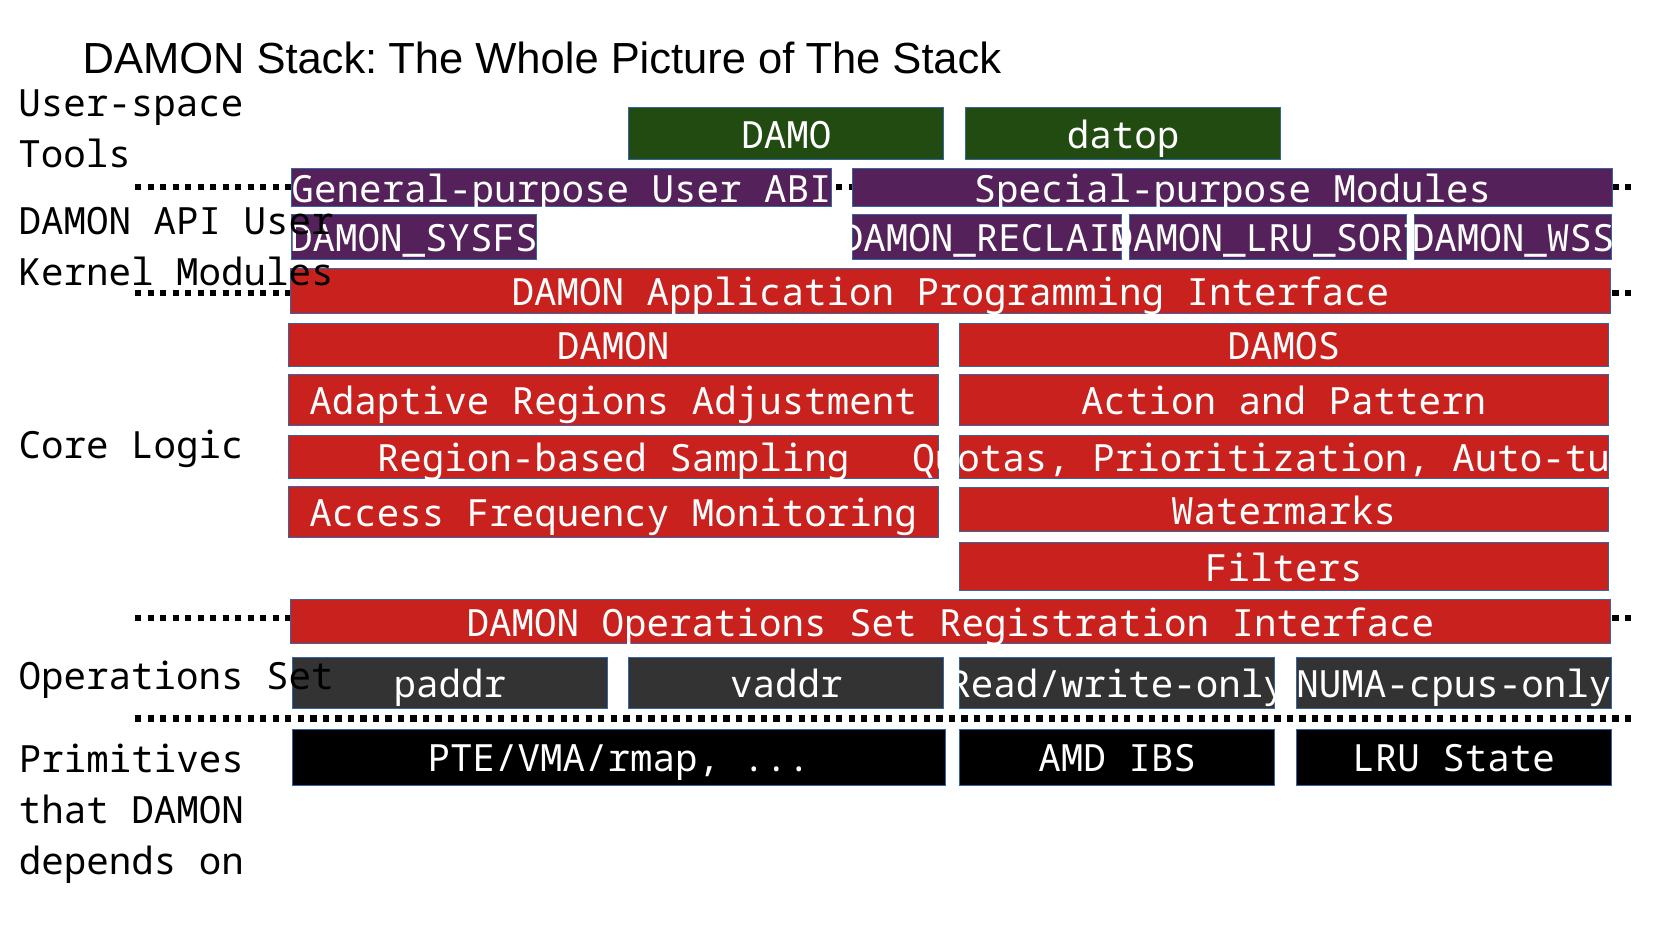

# DAMON Stack: The Whole Picture of The Stack
User-space
Tools
DAMO
datop
General-purpose User ABI
Special-purpose Modules
DAMON API User
Kernel Modules
DAMON_SYSFS
DAMON_RECLAIM
DAMON_LRU_SORT
DAMON_WSS
DAMON Application Programming Interface
DAMON
DAMOS
Adaptive Regions Adjustment
Action and Pattern
Core Logic
Region-based Sampling
Quotas, Prioritization, Auto-tune
Access Frequency Monitoring
Watermarks
Filters
DAMON Operations Set Registration Interface
Operations Set
paddr
vaddr
Read/write-only
NUMA-cpus-only
Primitives
that DAMON
depends on
PTE/VMA/rmap, ...
AMD IBS
LRU State